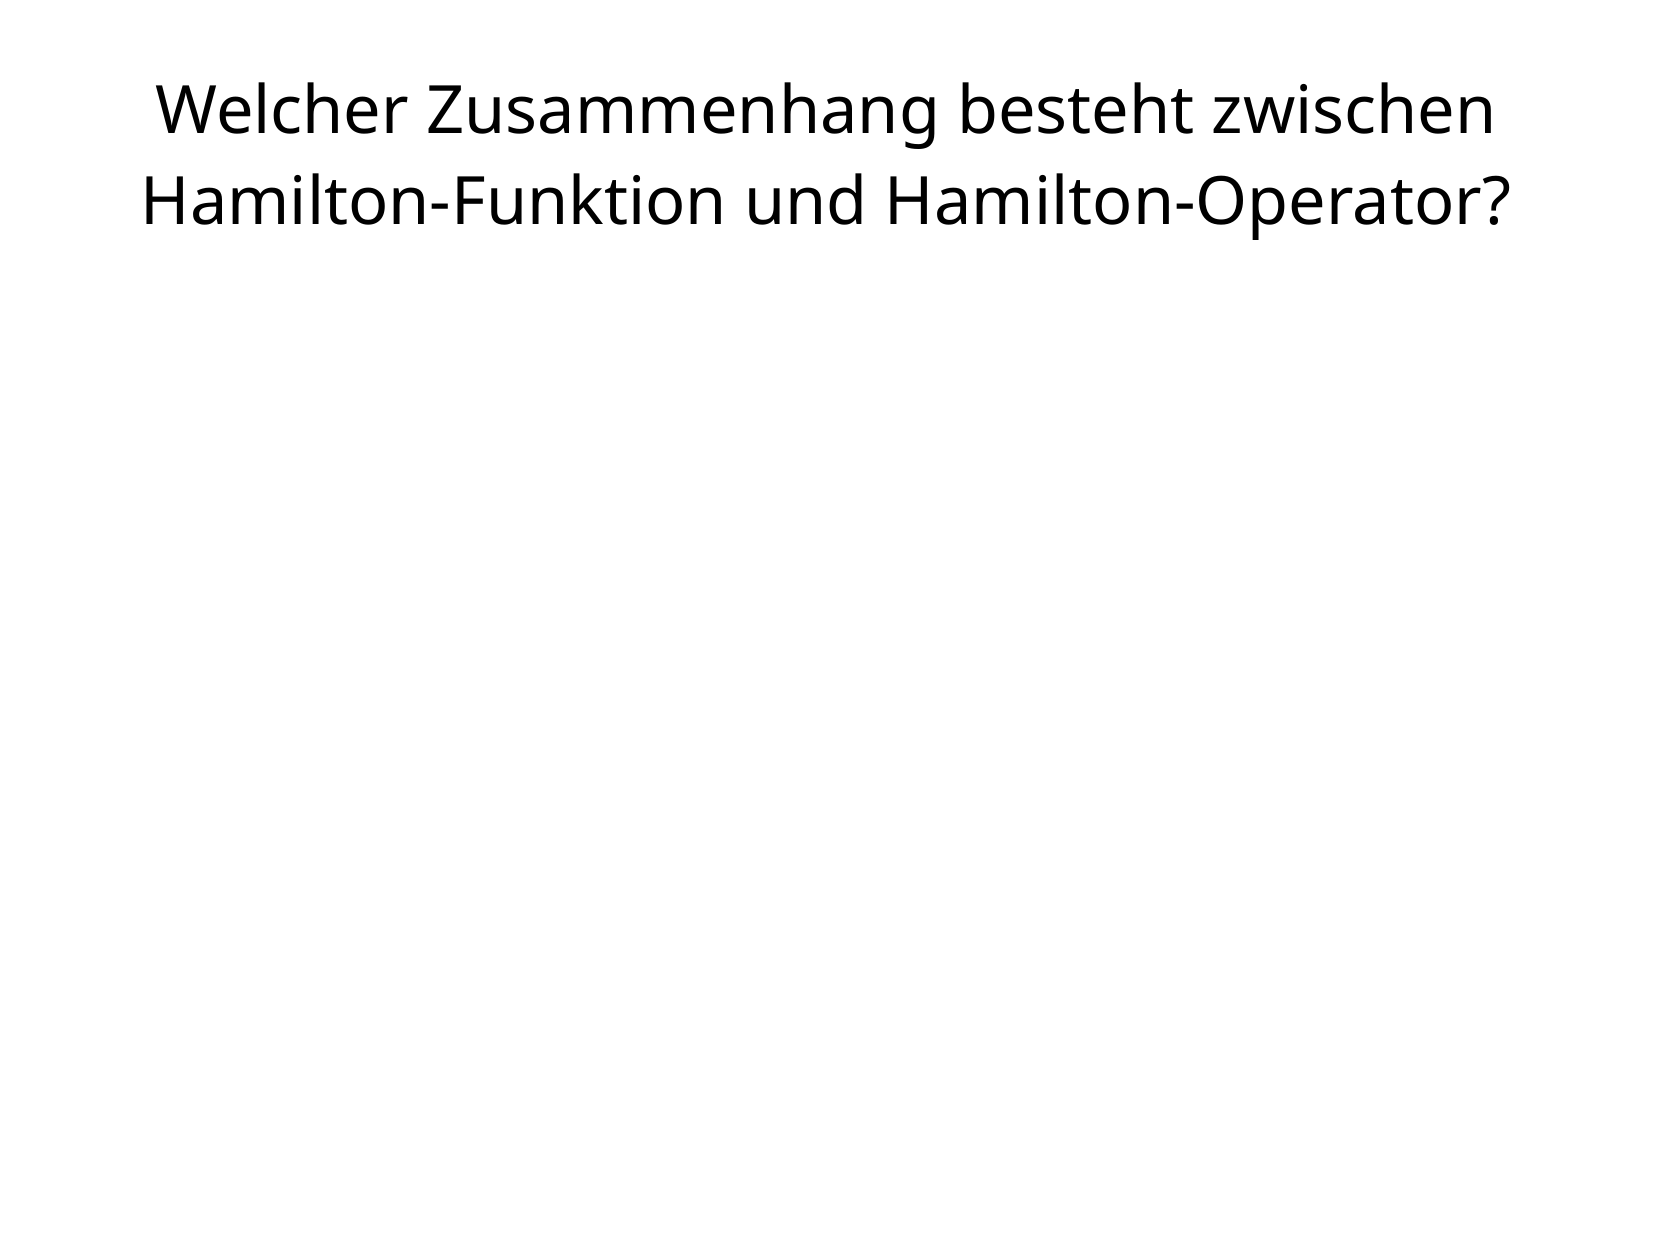

# Welcher Zusammenhang besteht zwischen Hamilton-Funktion und Hamilton-Operator?